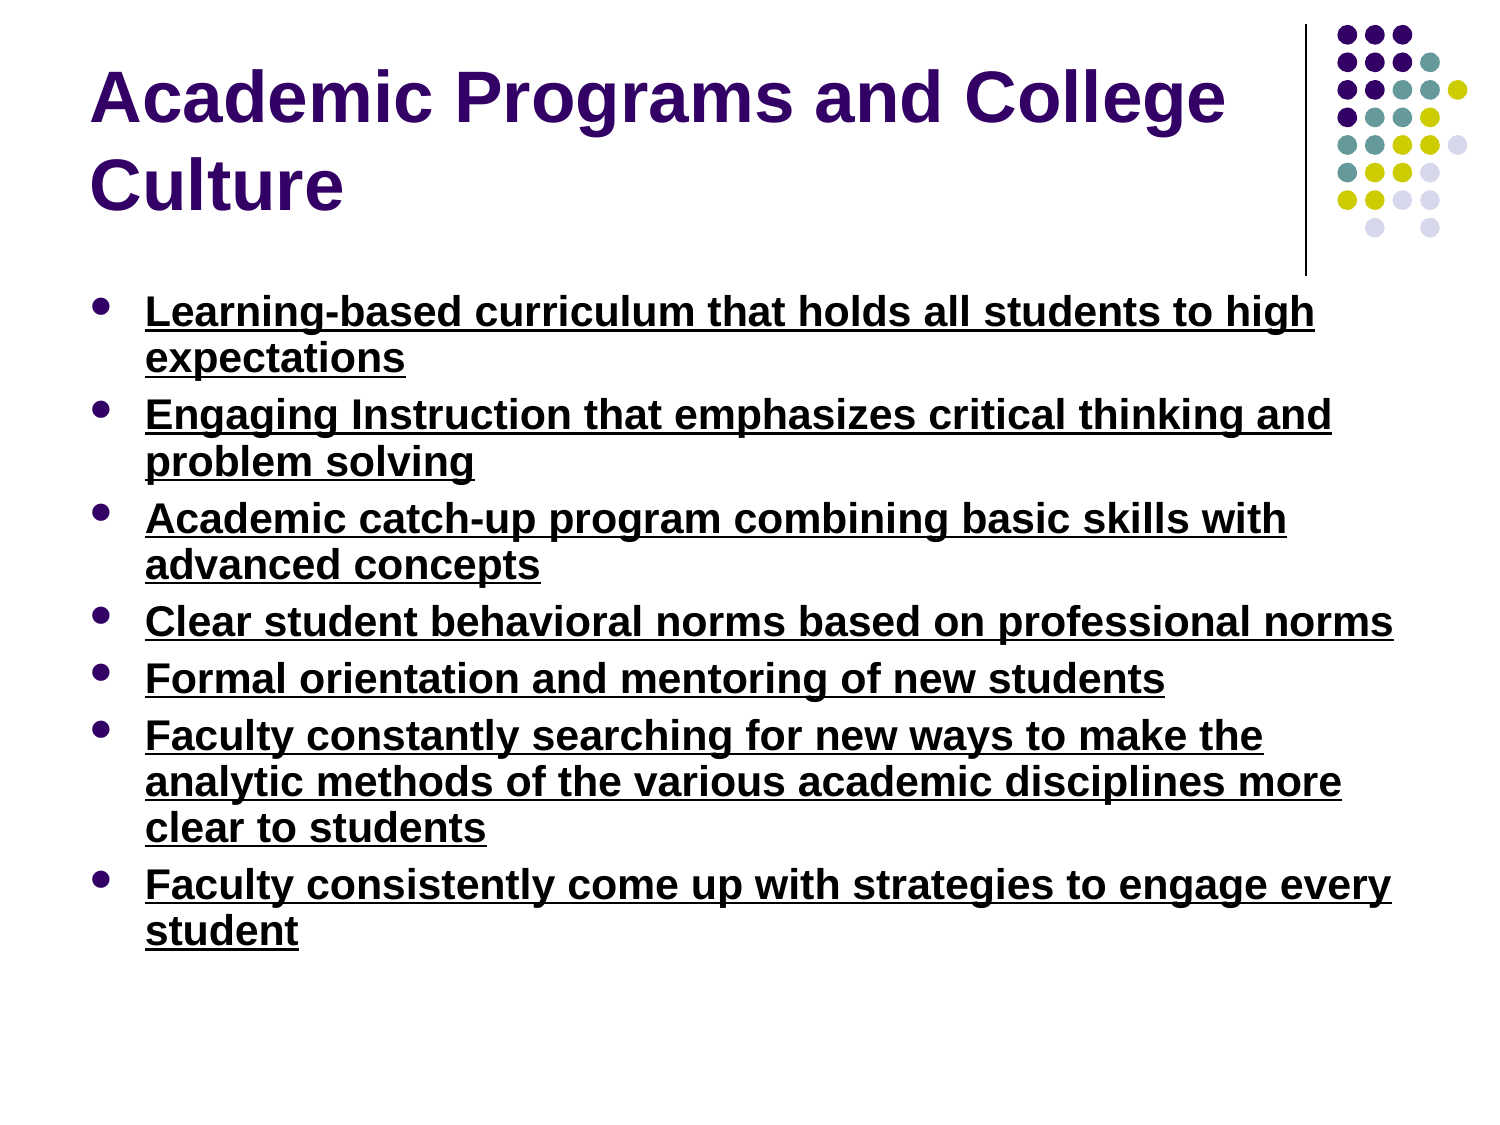

# Academic Programs and College Culture
Learning-based curriculum that holds all students to high expectations
Engaging Instruction that emphasizes critical thinking and problem solving
Academic catch-up program combining basic skills with advanced concepts
Clear student behavioral norms based on professional norms
Formal orientation and mentoring of new students
Faculty constantly searching for new ways to make the analytic methods of the various academic disciplines more clear to students
Faculty consistently come up with strategies to engage every student